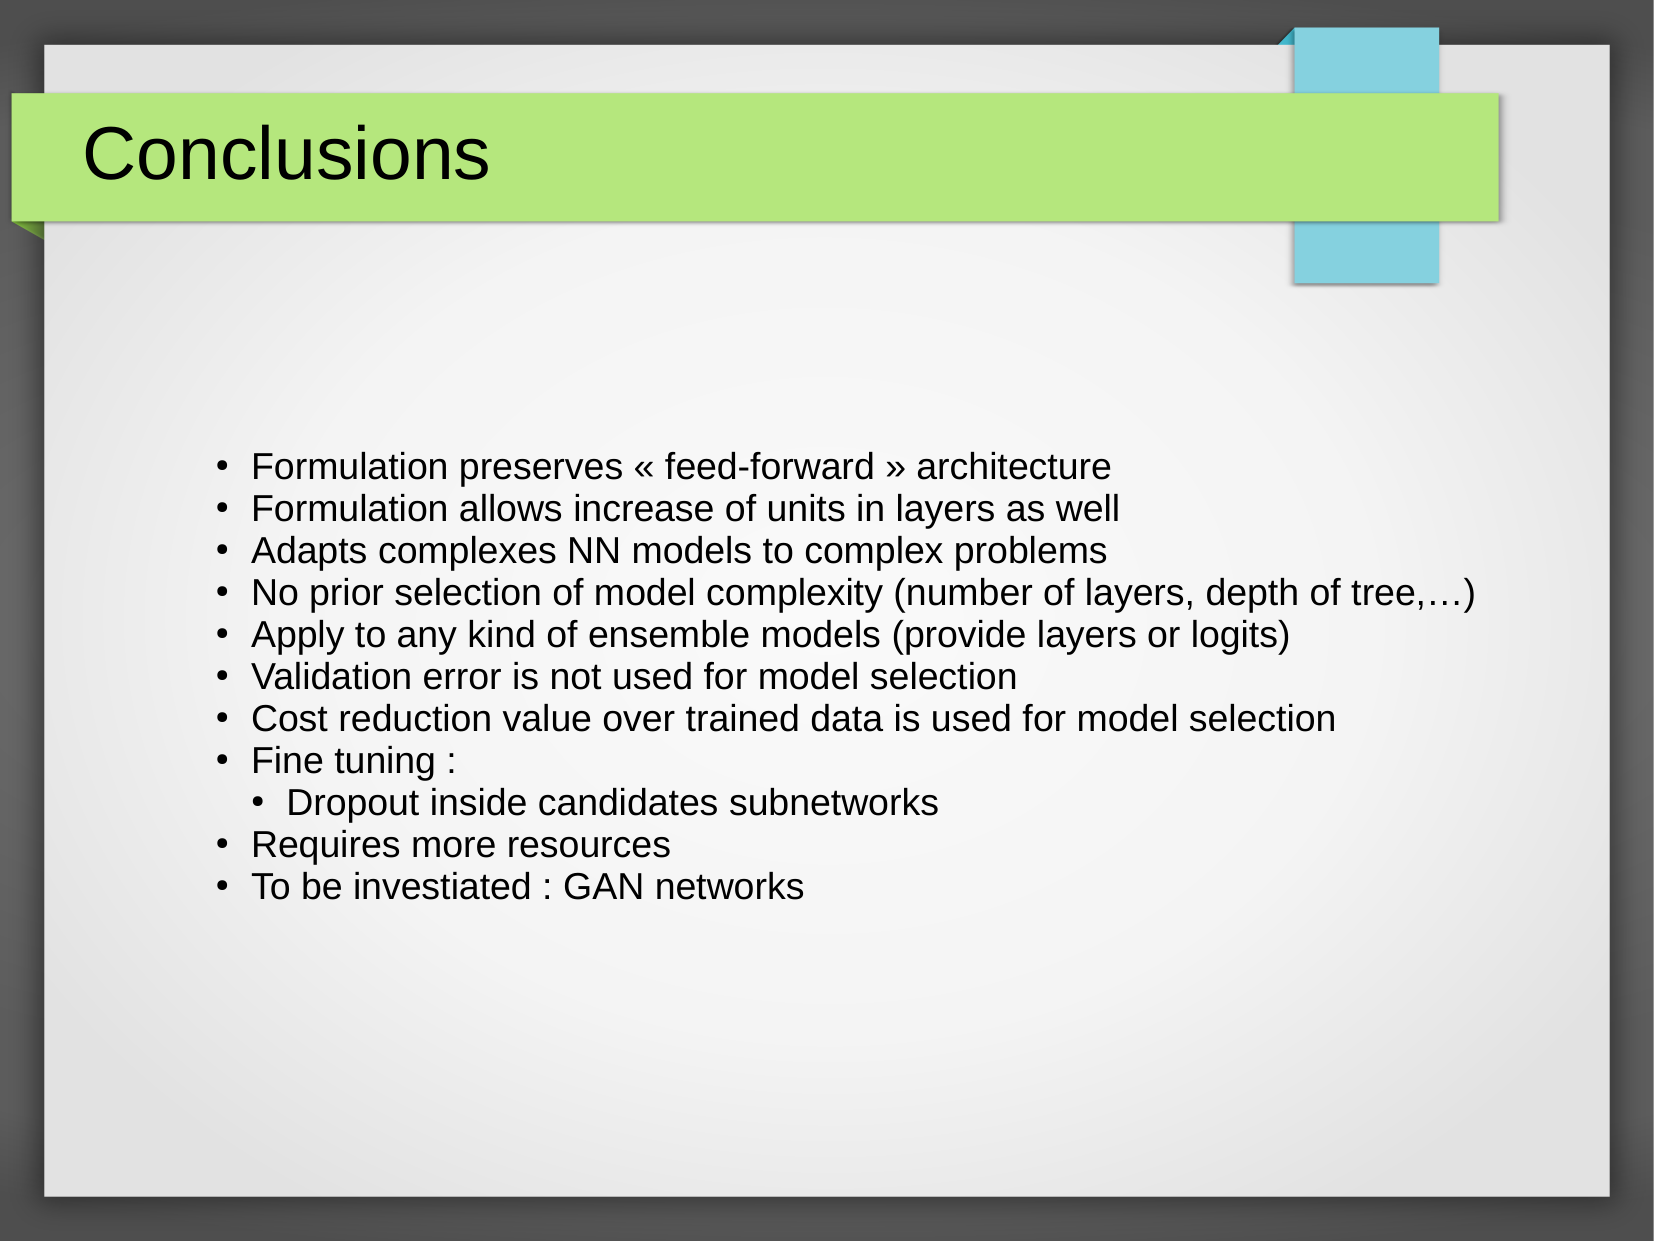

# Conclusions
Formulation preserves « feed-forward » architecture
Formulation allows increase of units in layers as well
Adapts complexes NN models to complex problems
No prior selection of model complexity (number of layers, depth of tree,…)
Apply to any kind of ensemble models (provide layers or logits)
Validation error is not used for model selection
Cost reduction value over trained data is used for model selection
Fine tuning :
Dropout inside candidates subnetworks
Requires more resources
To be investiated : GAN networks